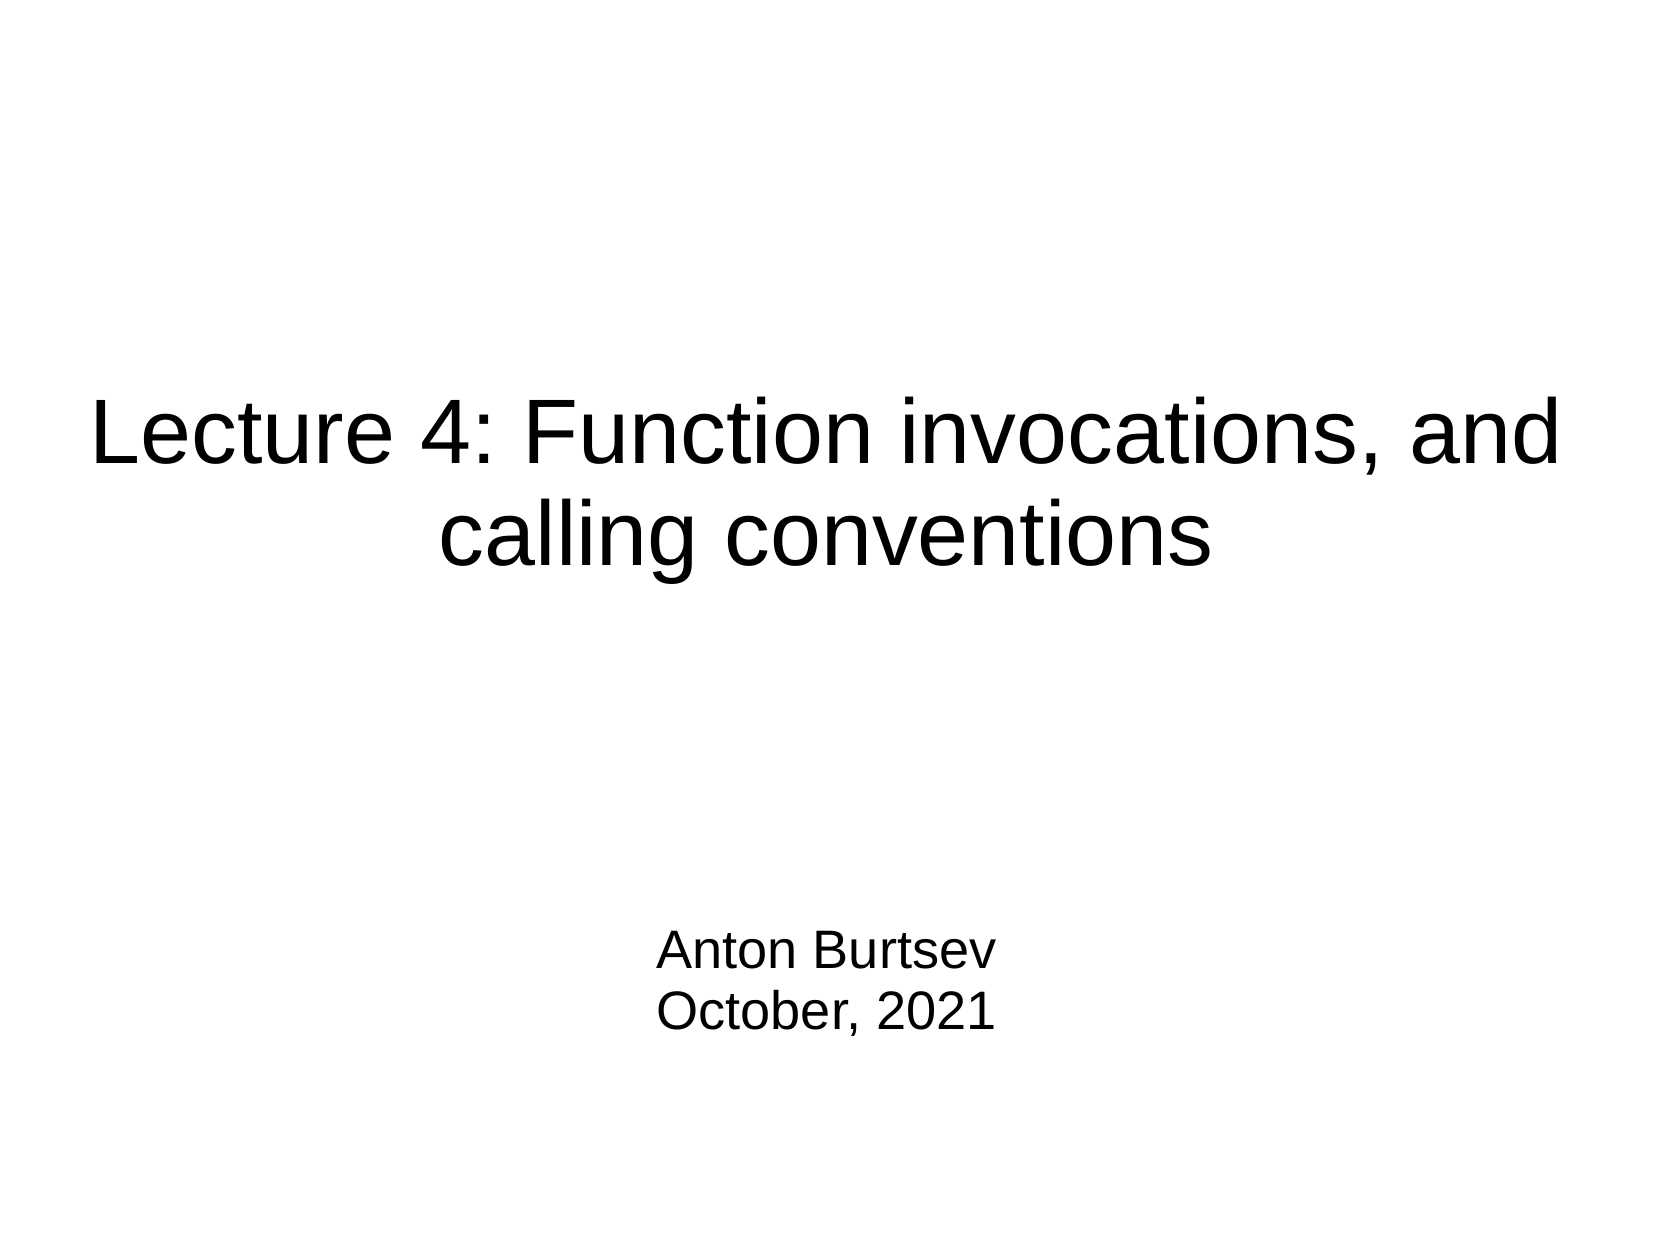

# Lecture 4: Function invocations, and calling conventions
Anton Burtsev
October, 2021